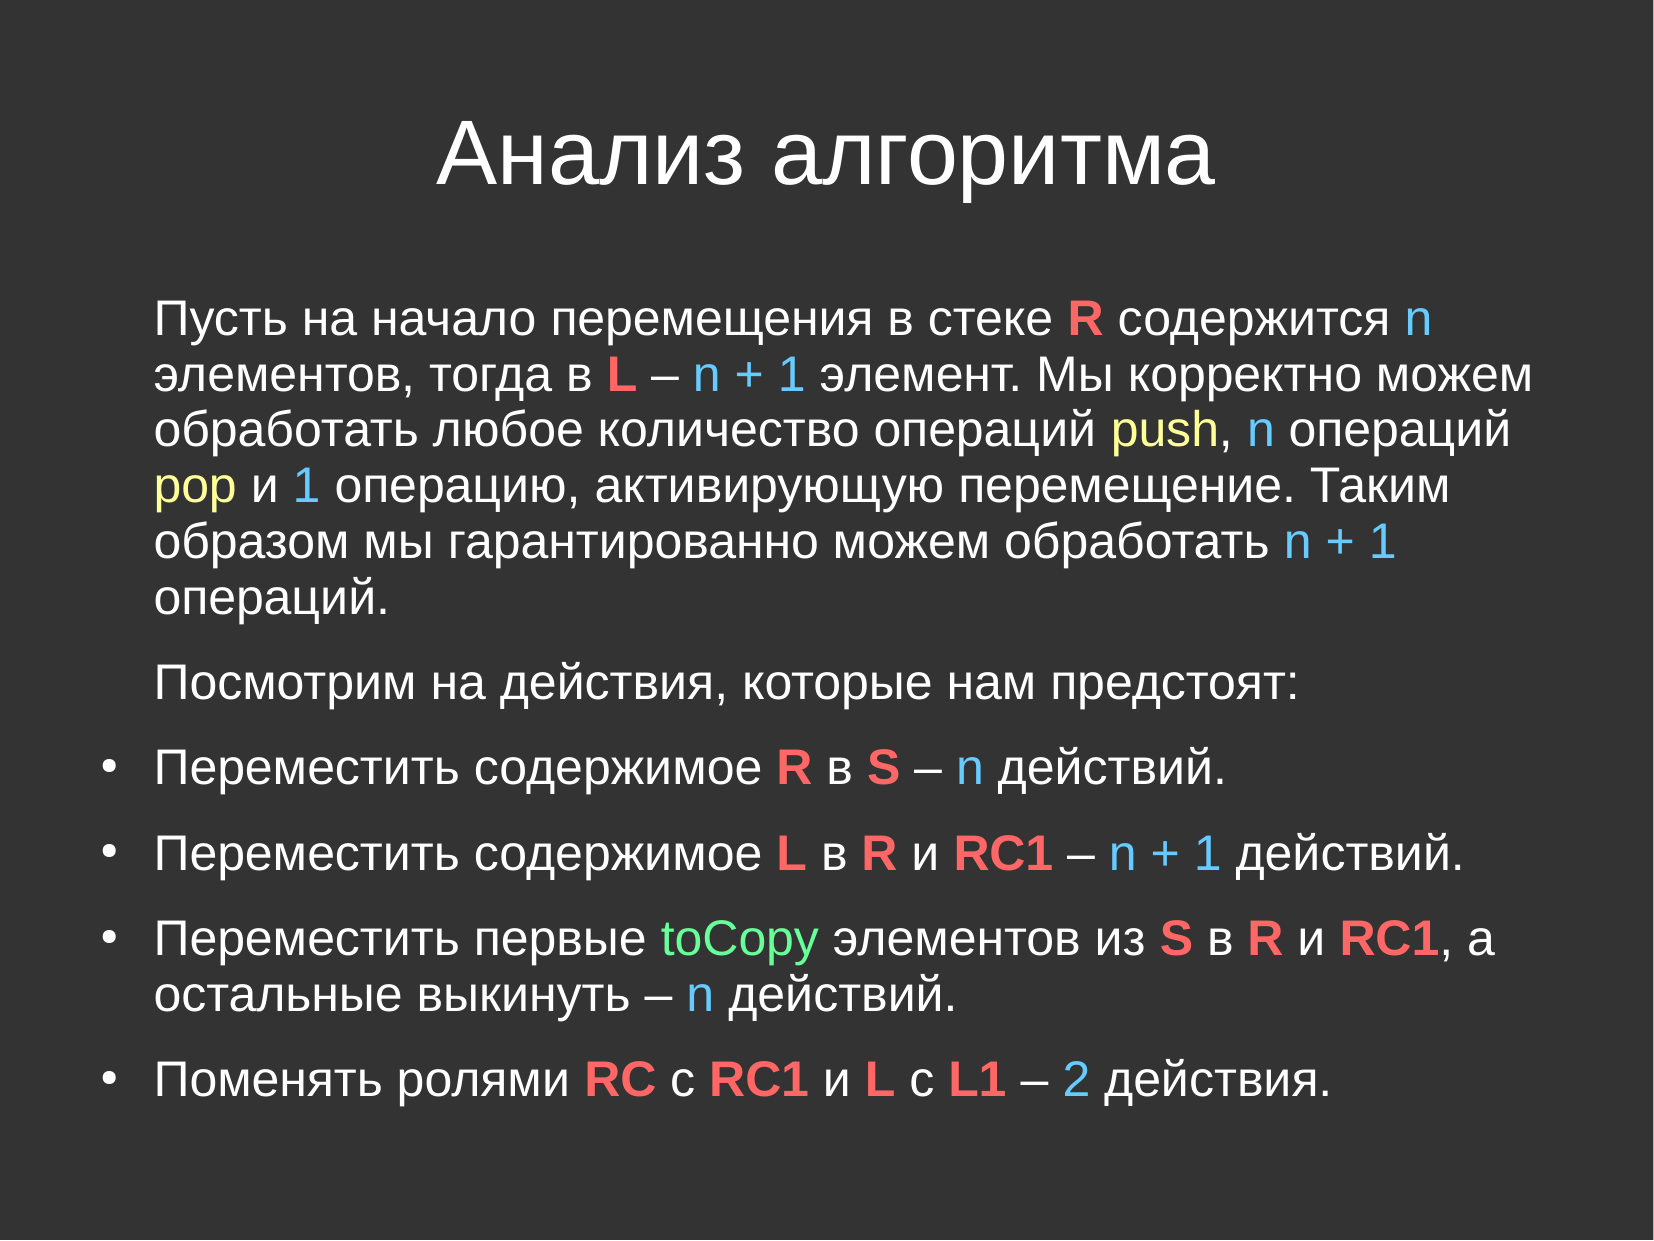

Анализ алгоритма
# Пусть на начало перемещения в стеке R содержится n элементов, тогда в L – n + 1 элемент. Мы корректно можем обработать любое количество операций push, n операций pop и 1 операцию, активирующую перемещение. Таким образом мы гарантированно можем обработать n + 1 операций.
Посмотрим на действия, которые нам предстоят:
Переместить содержимое R в S – n действий.
Переместить содержимое L в R и RC1 – n + 1 действий.
Переместить первые toCopy элементов из S в R и RC1, а остальные выкинуть – n действий.
Поменять ролями RC c RC1 и L c L1 – 2 действия.